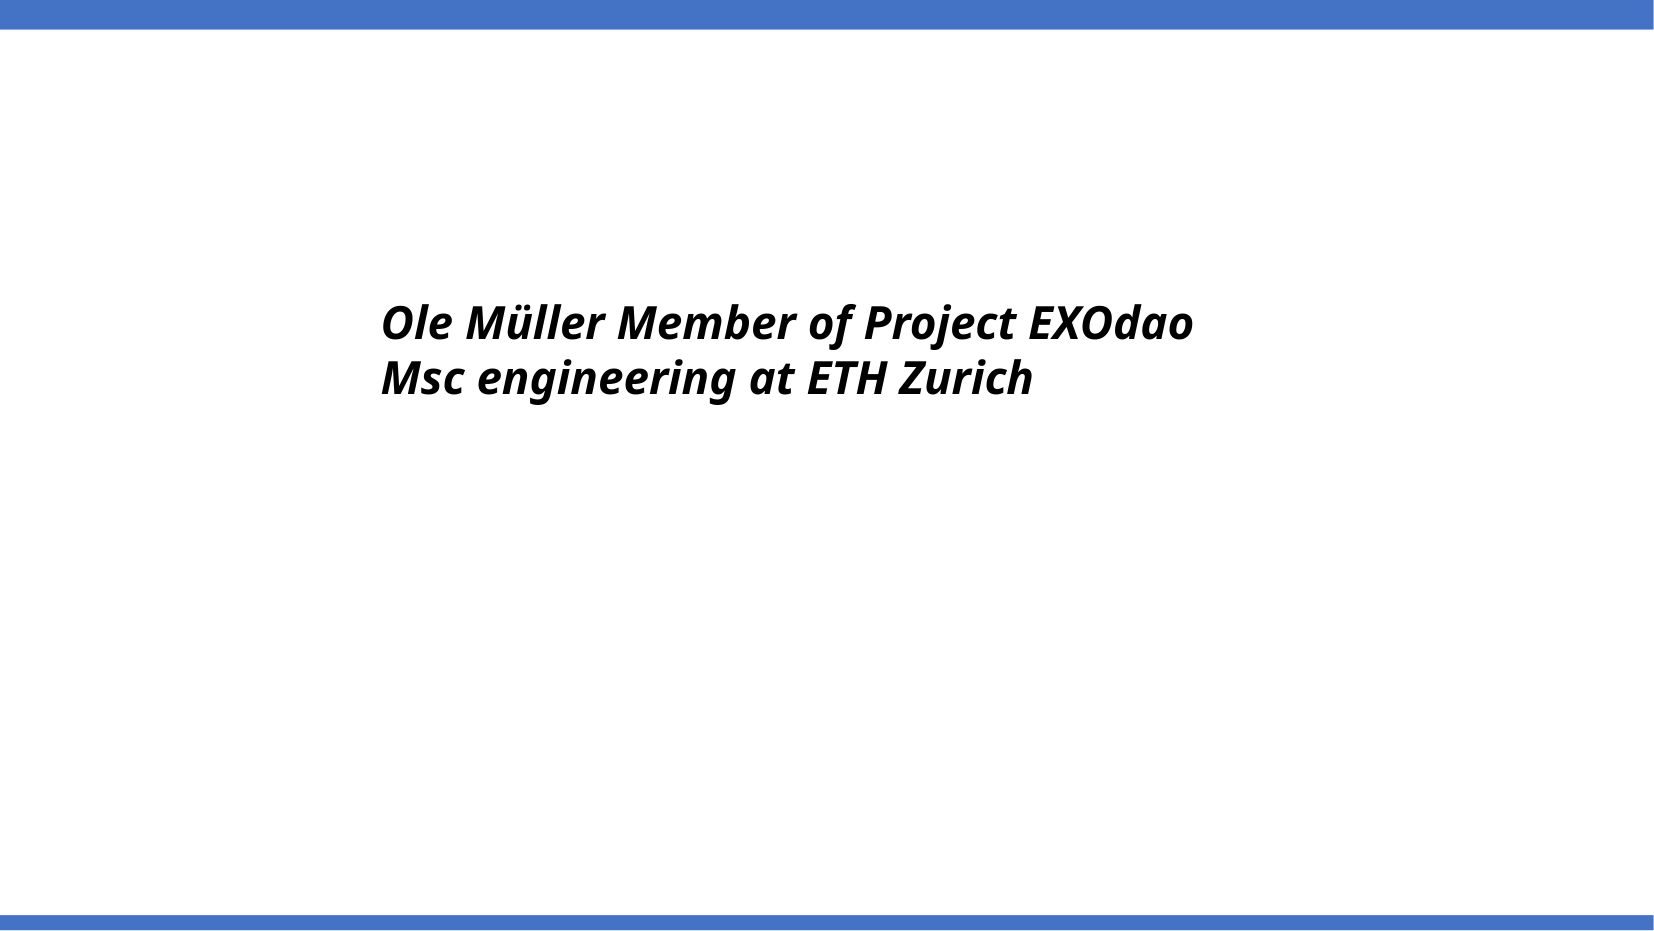

#
Ole Müller Member of Project EXOdao
Msc engineering at ETH Zurich